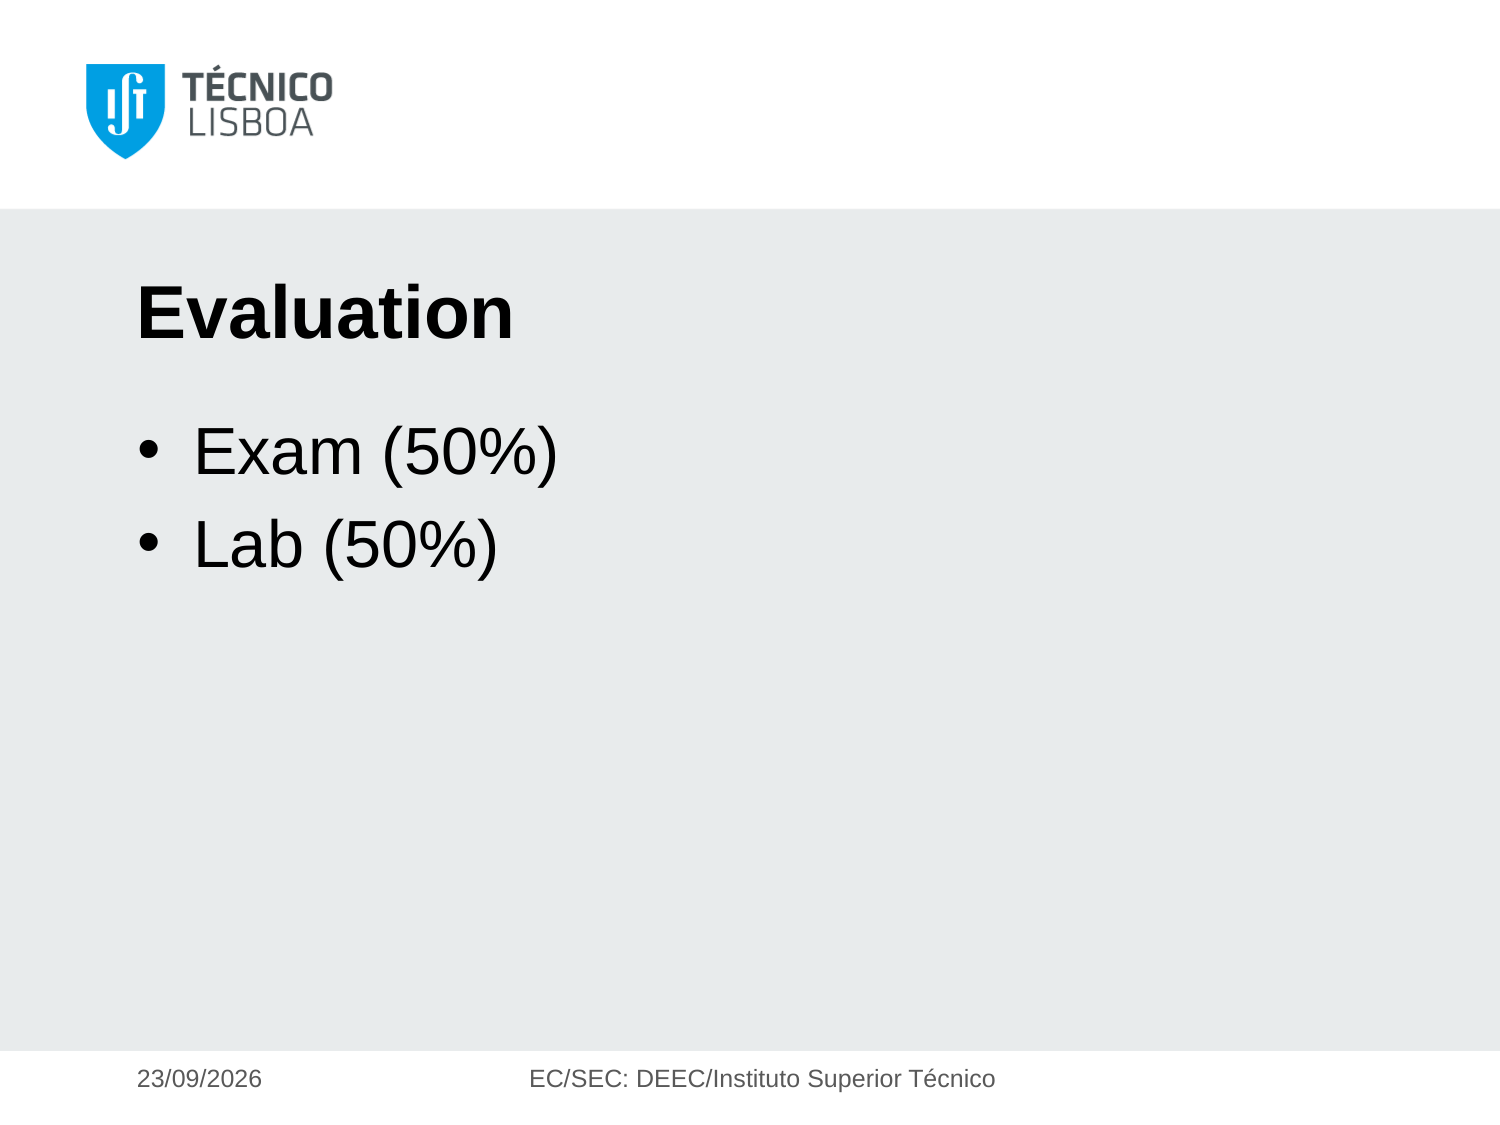

# Evaluation
Exam (50%)
Lab (50%)
EC/SEC: DEEC/Instituto Superior Técnico